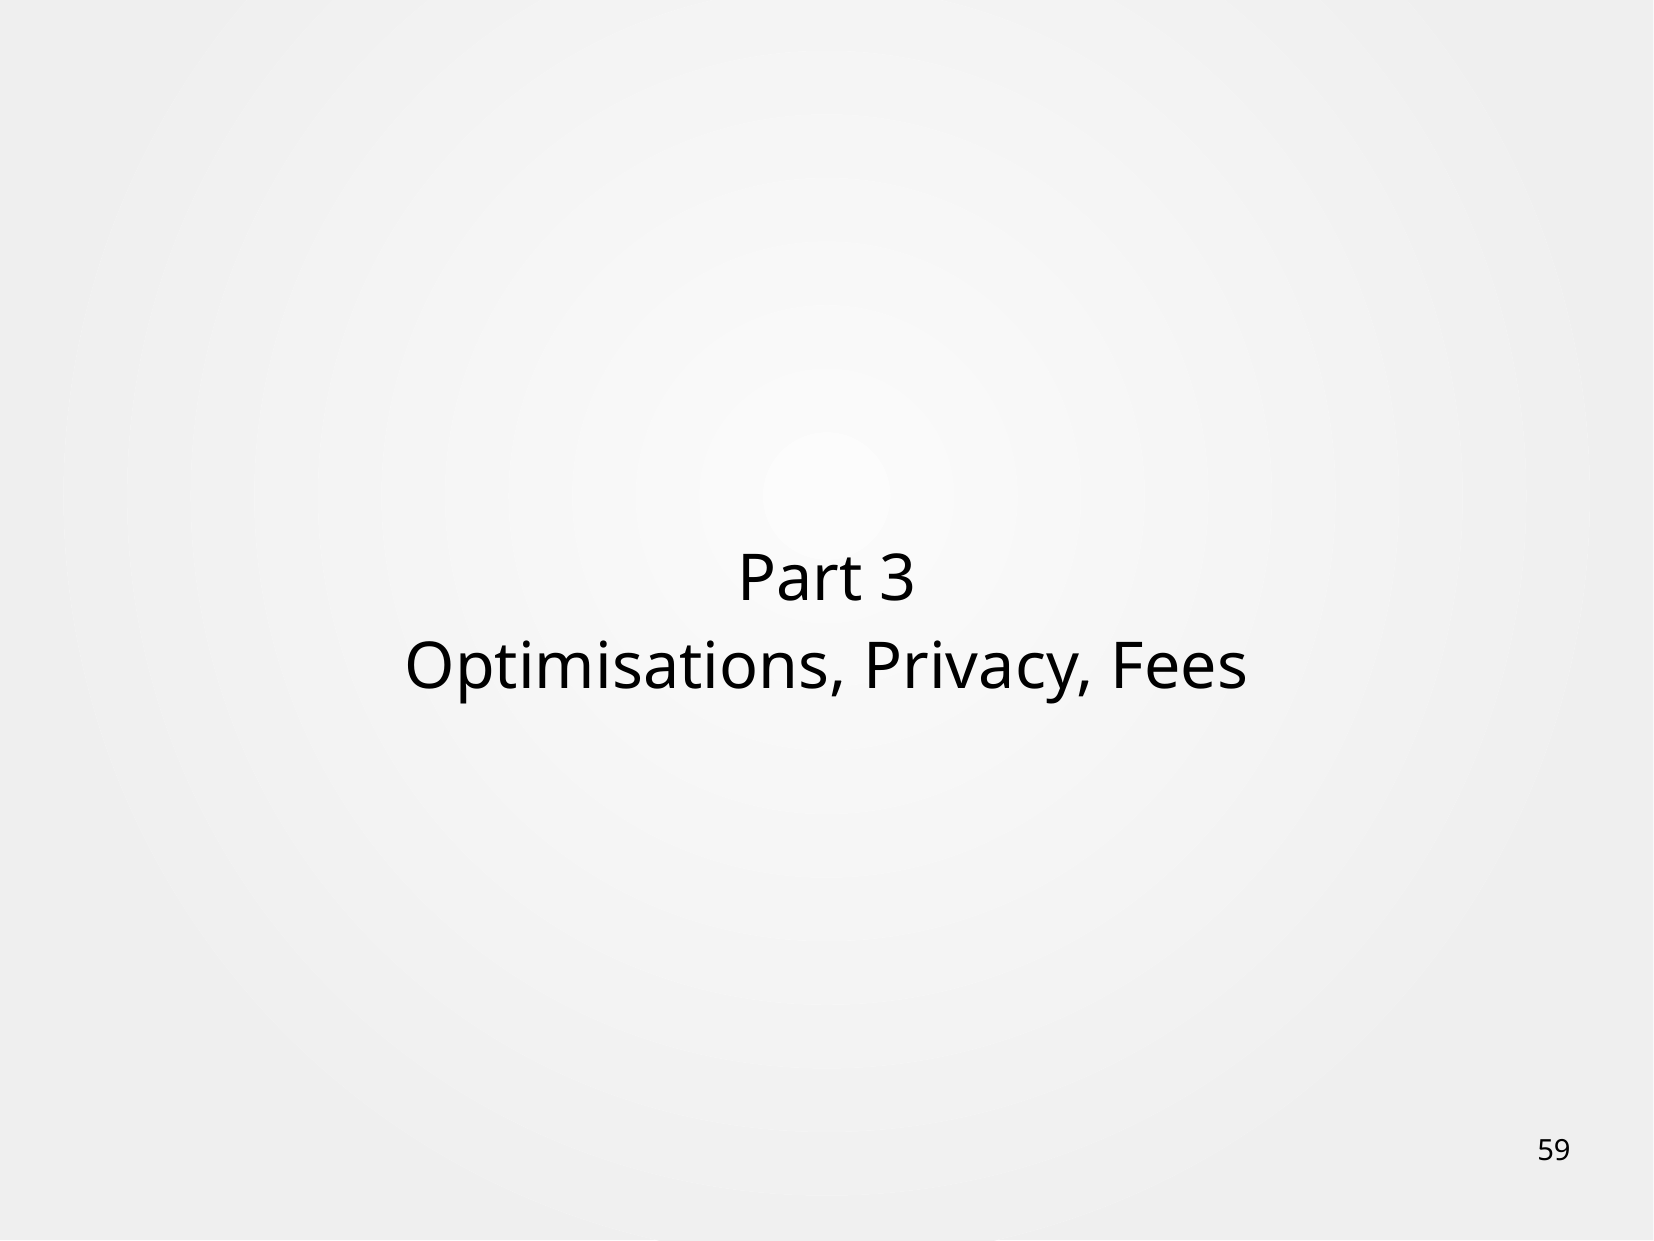

# Part 3
Optimisations, Privacy, Fees
59